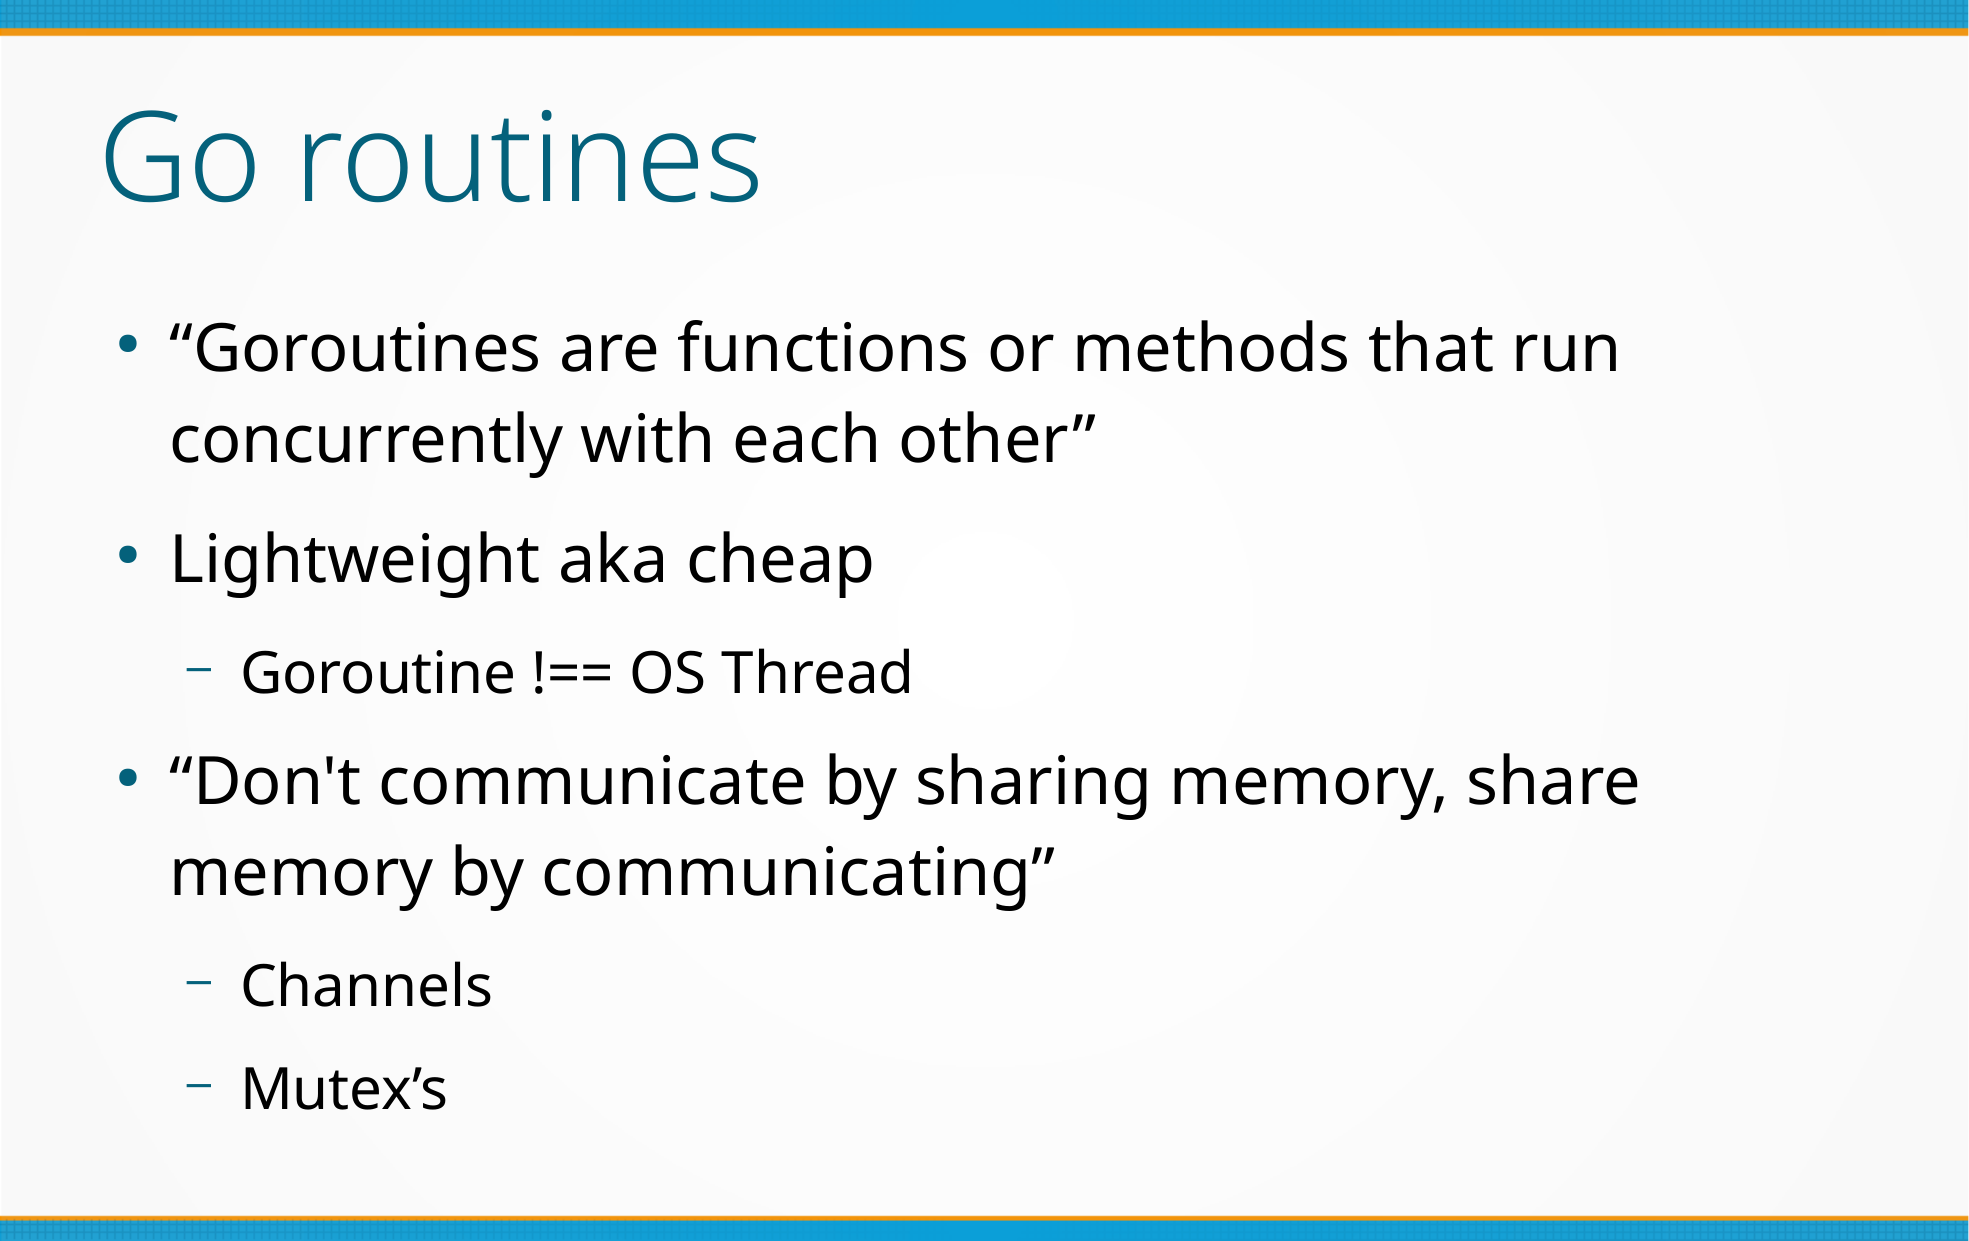

# Go routines
“Goroutines are functions or methods that run concurrently with each other”
Lightweight aka cheap
Goroutine !== OS Thread
“Don't communicate by sharing memory, share memory by communicating”
Channels
Mutex’s